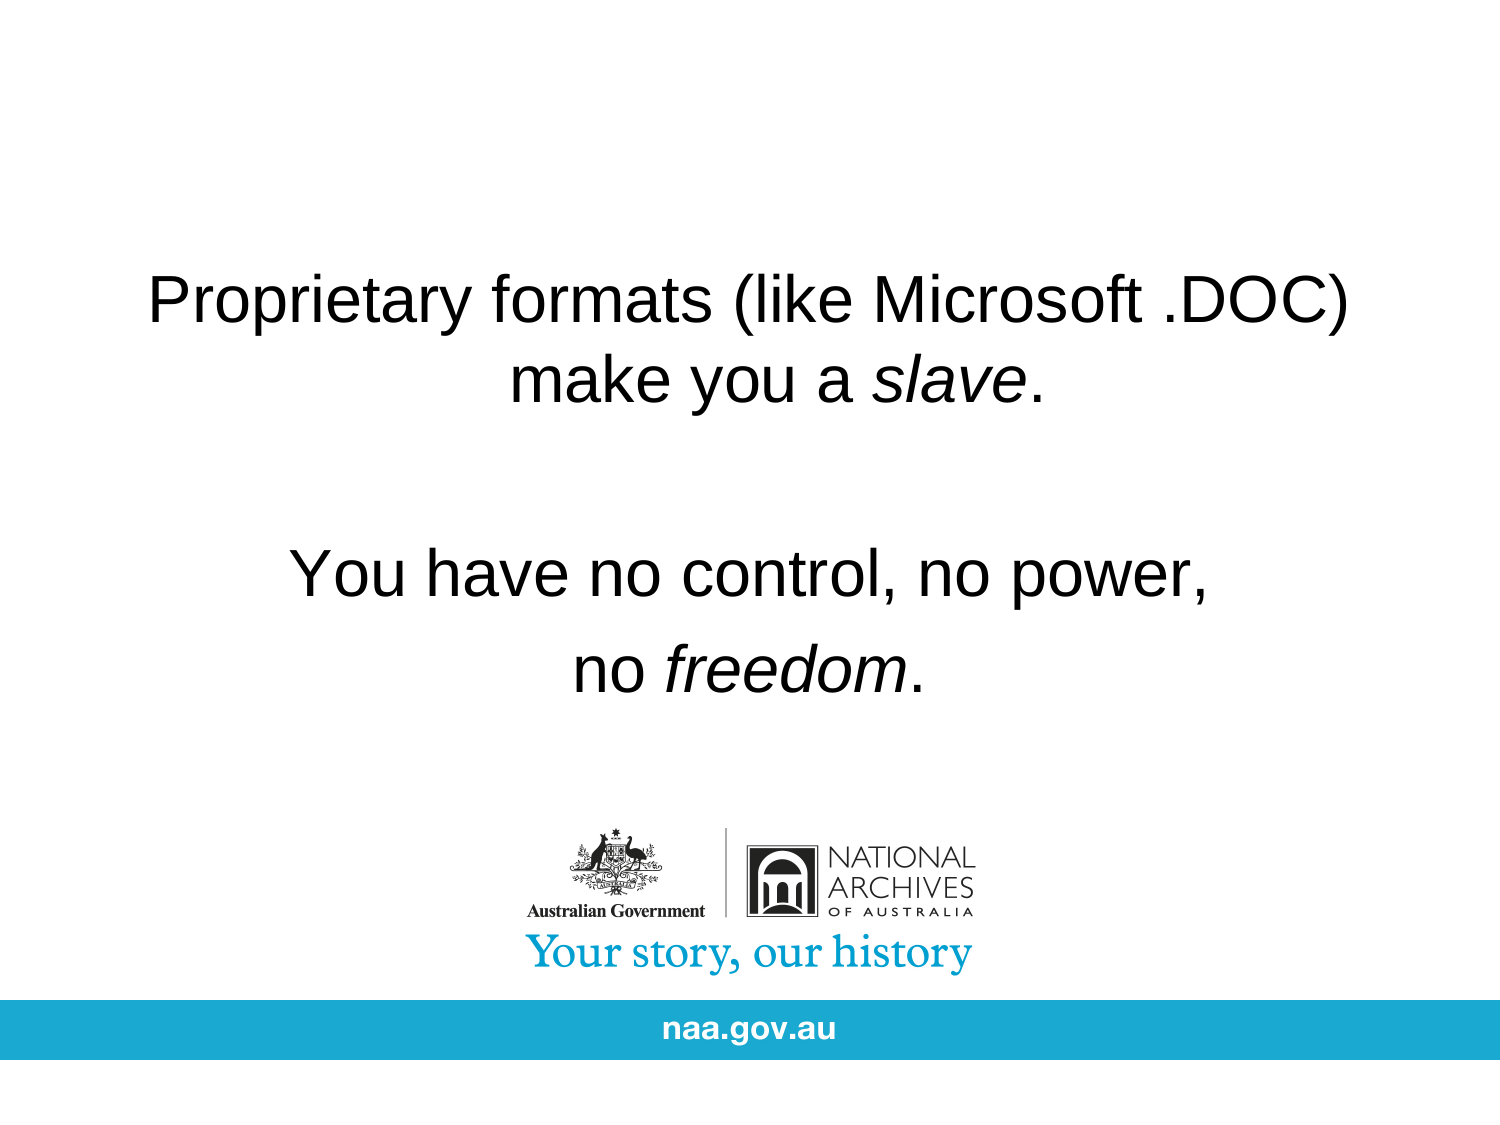

#
Proprietary formats (like Microsoft .DOC) make you a slave.
You have no control, no power,
no freedom.